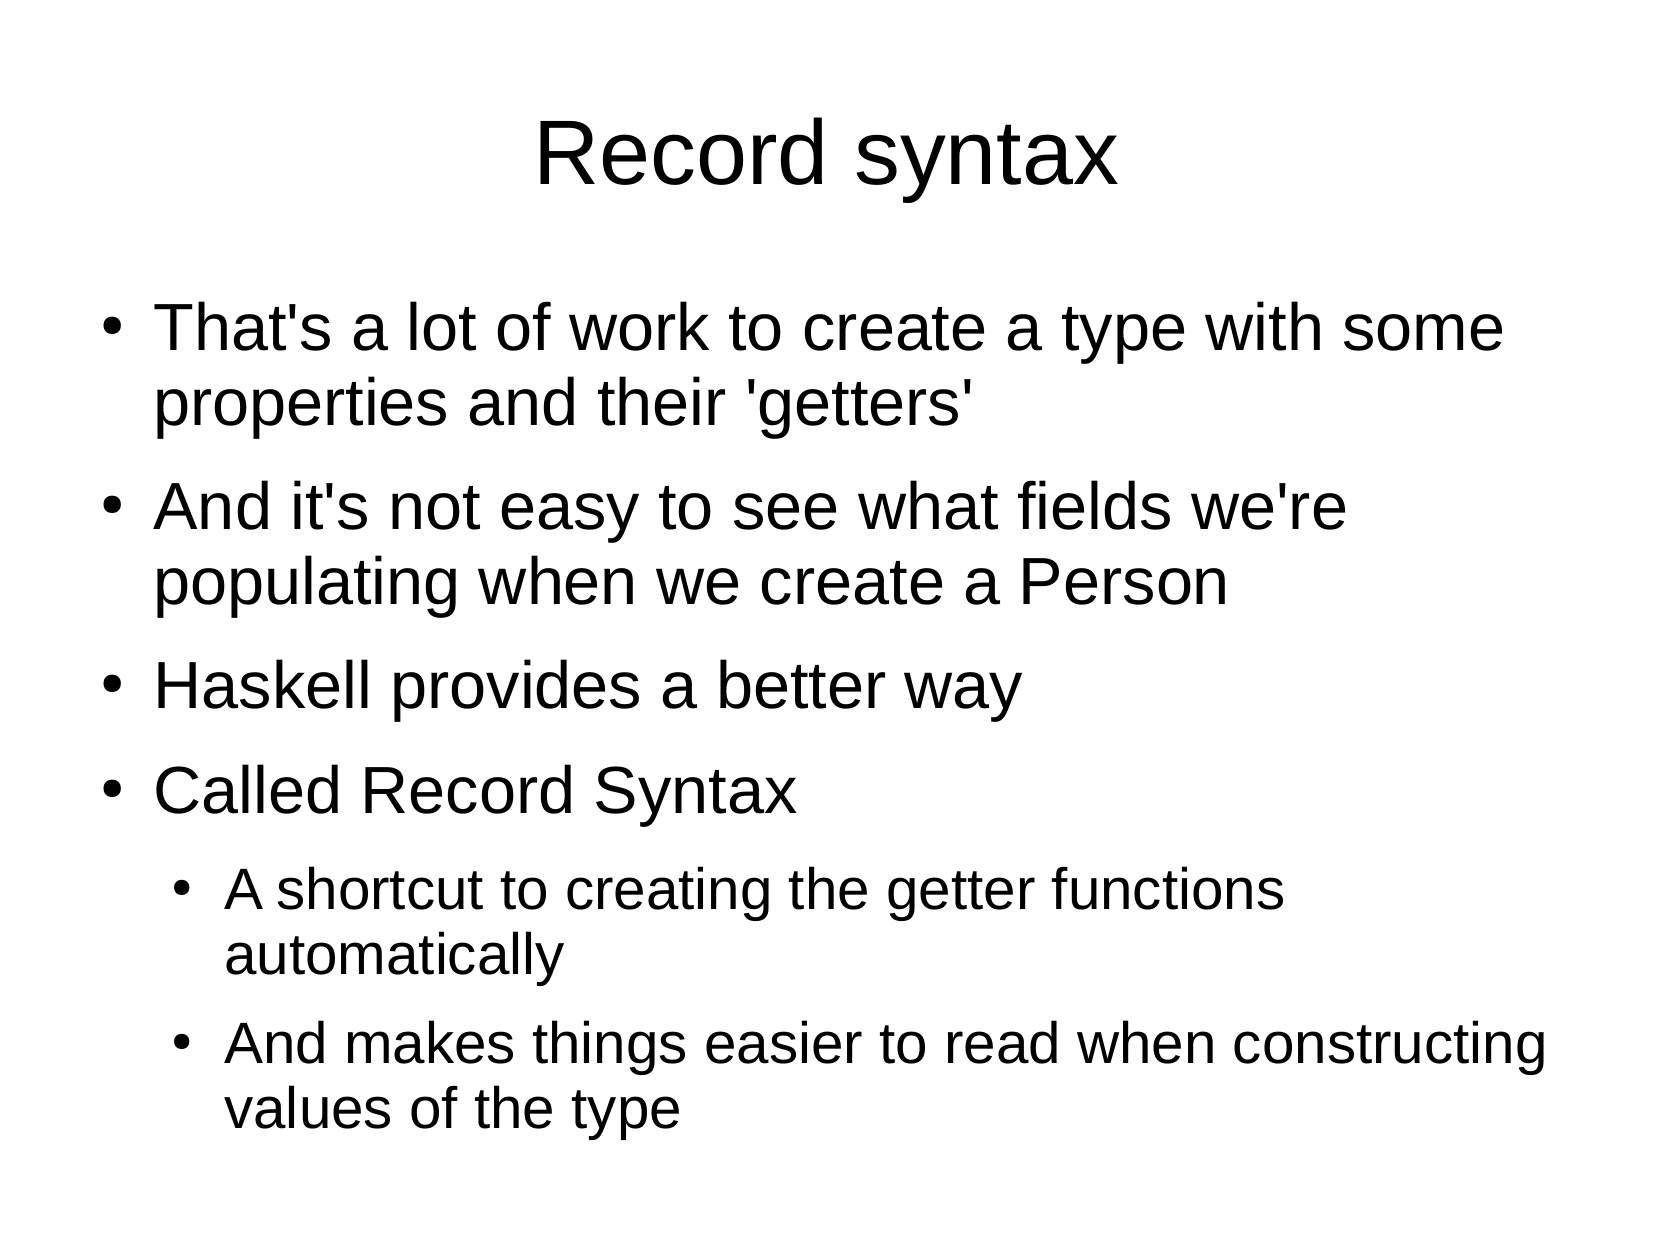

# Record syntax
That's a lot of work to create a type with some properties and their 'getters'
And it's not easy to see what fields we're populating when we create a Person
Haskell provides a better way
Called Record Syntax
A shortcut to creating the getter functions automatically
And makes things easier to read when constructing values of the type